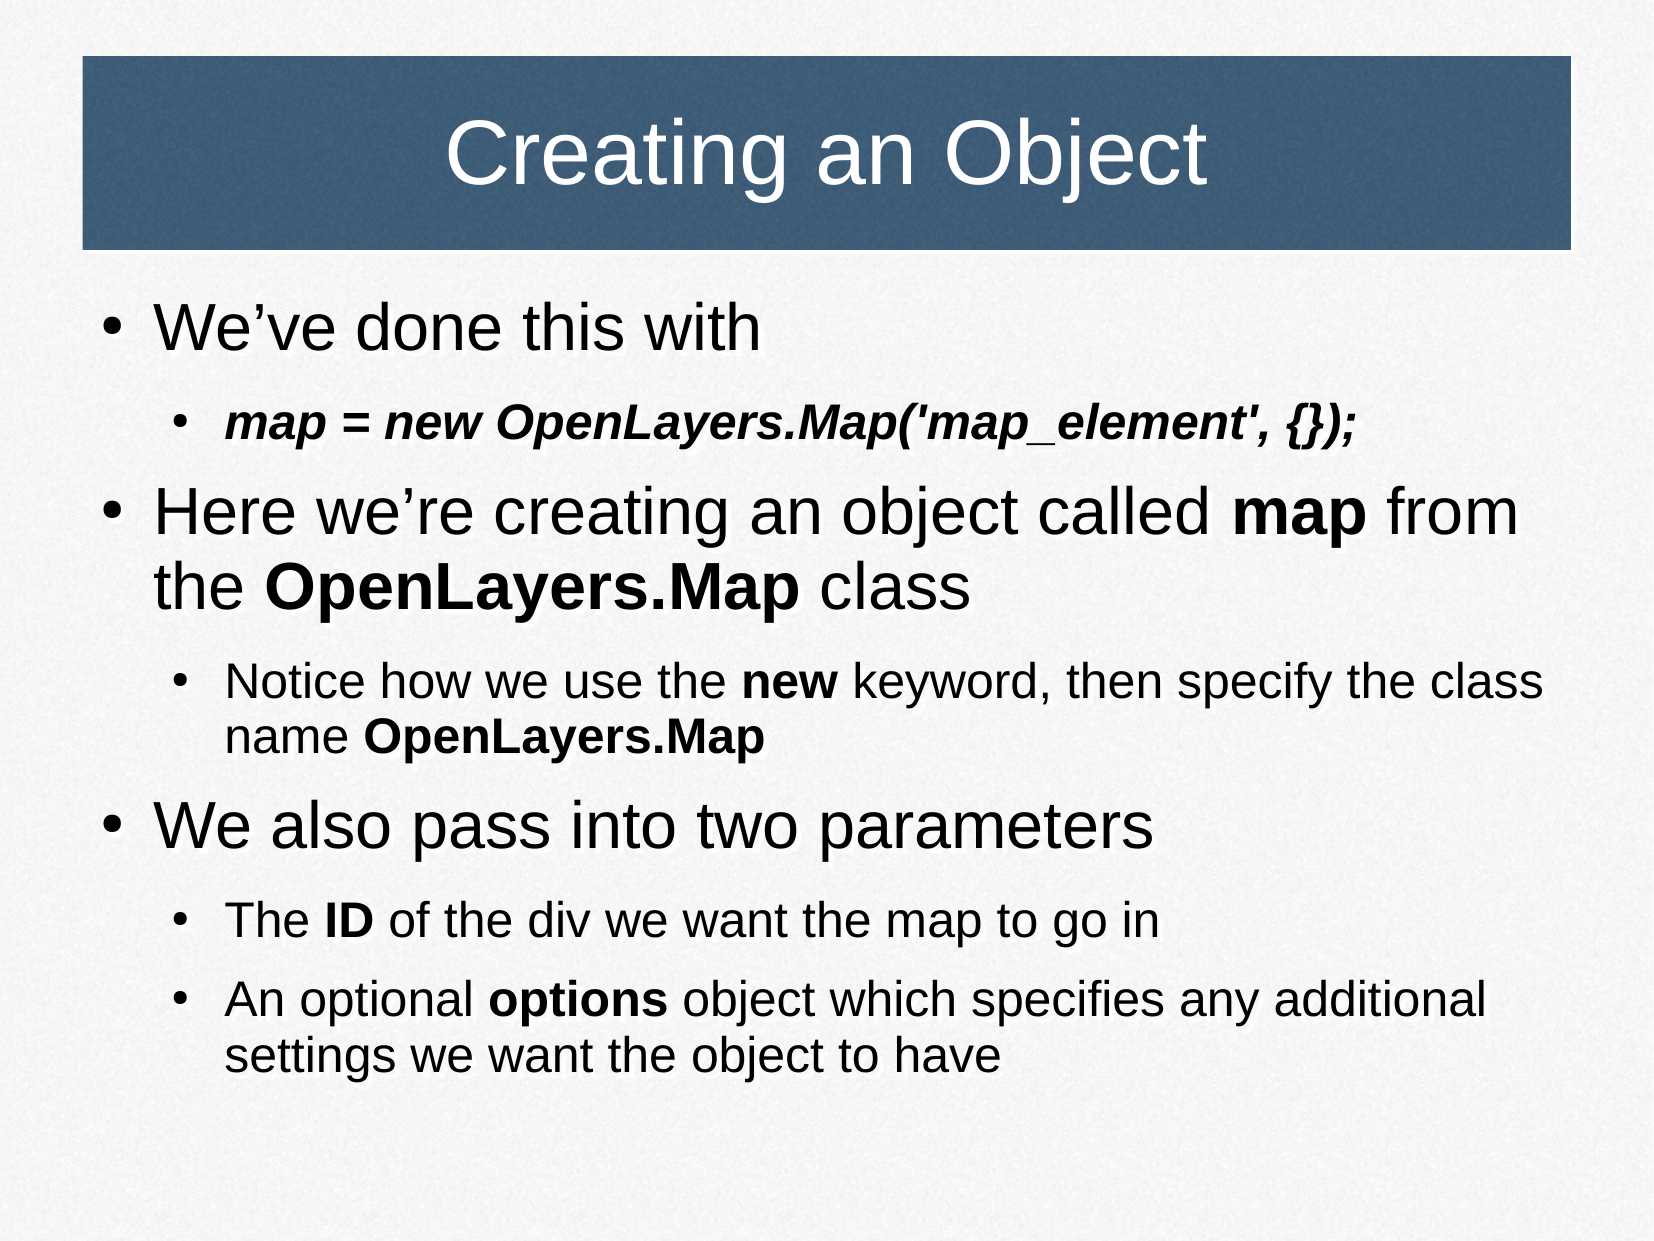

# Creating an Object
We’ve done this with
map = new OpenLayers.Map('map_element', {});
Here we’re creating an object called map from the OpenLayers.Map class
Notice how we use the new keyword, then specify the class name OpenLayers.Map
We also pass into two parameters
The ID of the div we want the map to go in
An optional options object which specifies any additional settings we want the object to have